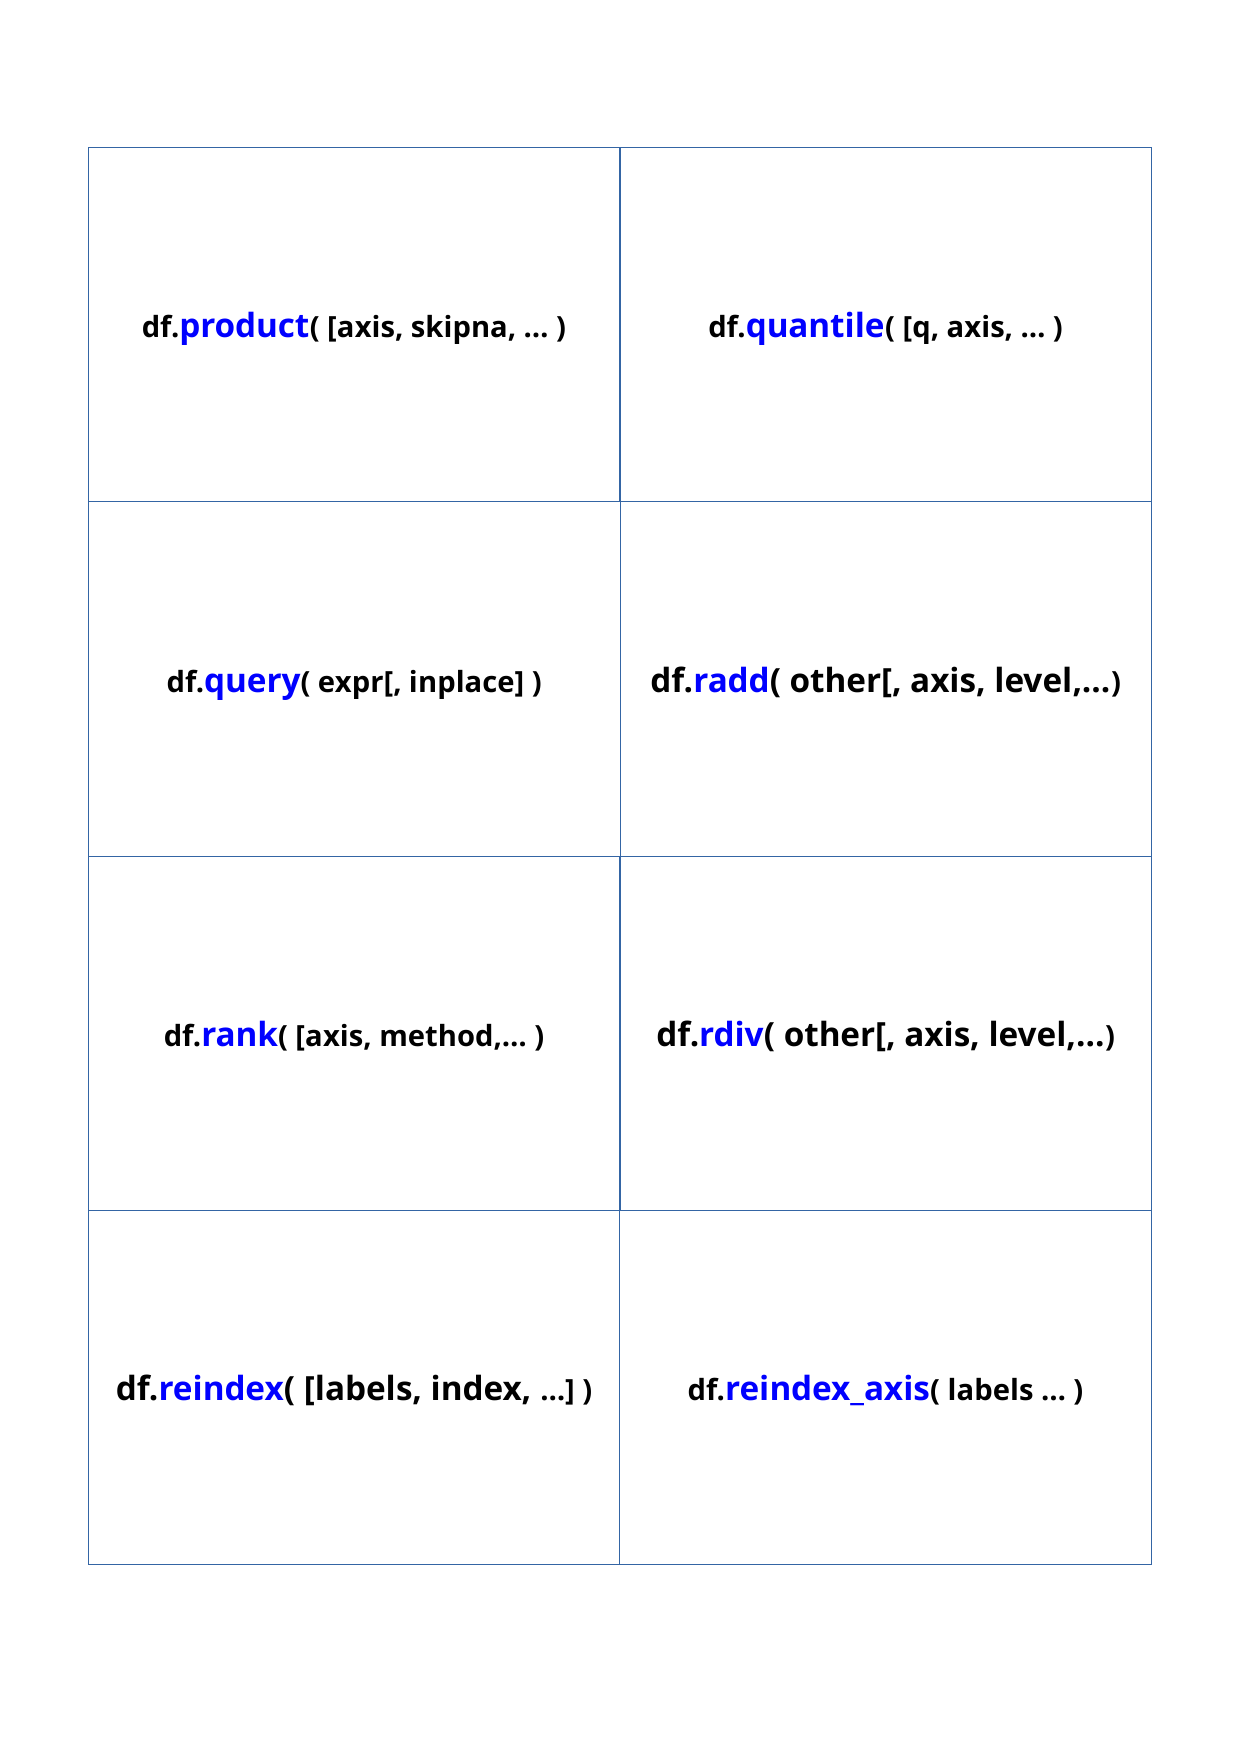

df.product( [axis, skipna, … )
df.quantile( [q, axis, … )
df.query( expr[, inplace] )
df.radd( other[, axis, level,…)
df.rank( [axis, method,… )
df.rdiv( other[, axis, level,…)
df.reindex( [labels, index, …] )
df.reindex_axis( labels … )